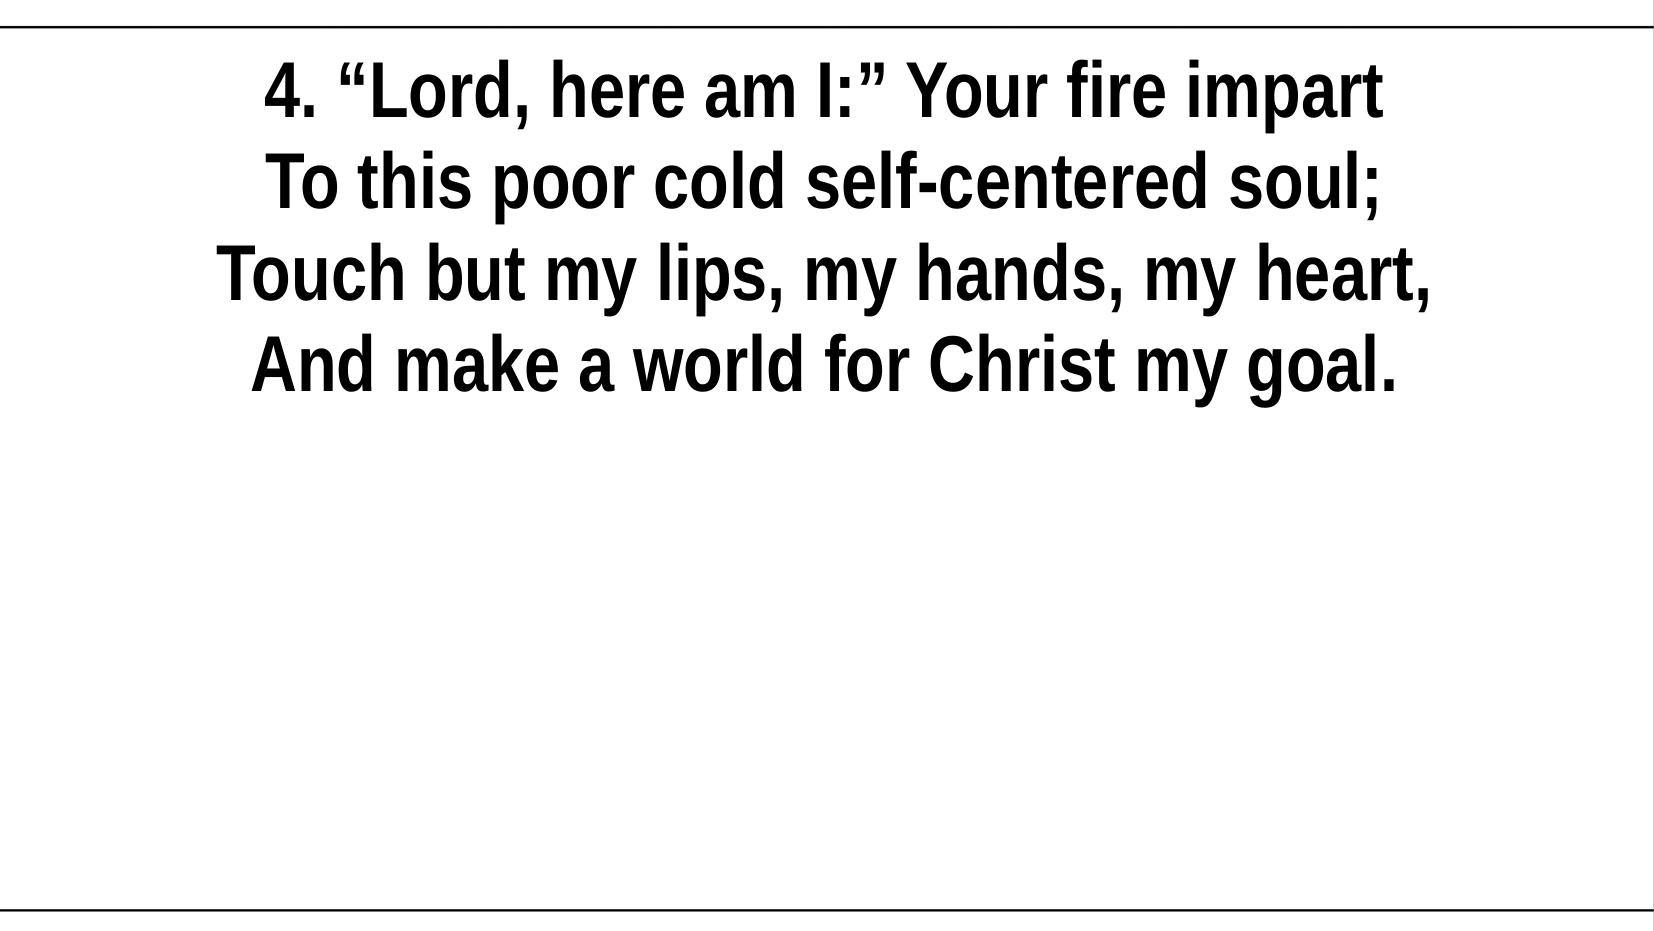

4. “Lord, here am I:” Your fire impart
To this poor cold self-centered soul;
Touch but my lips, my hands, my heart,
And make a world for Christ my goal.